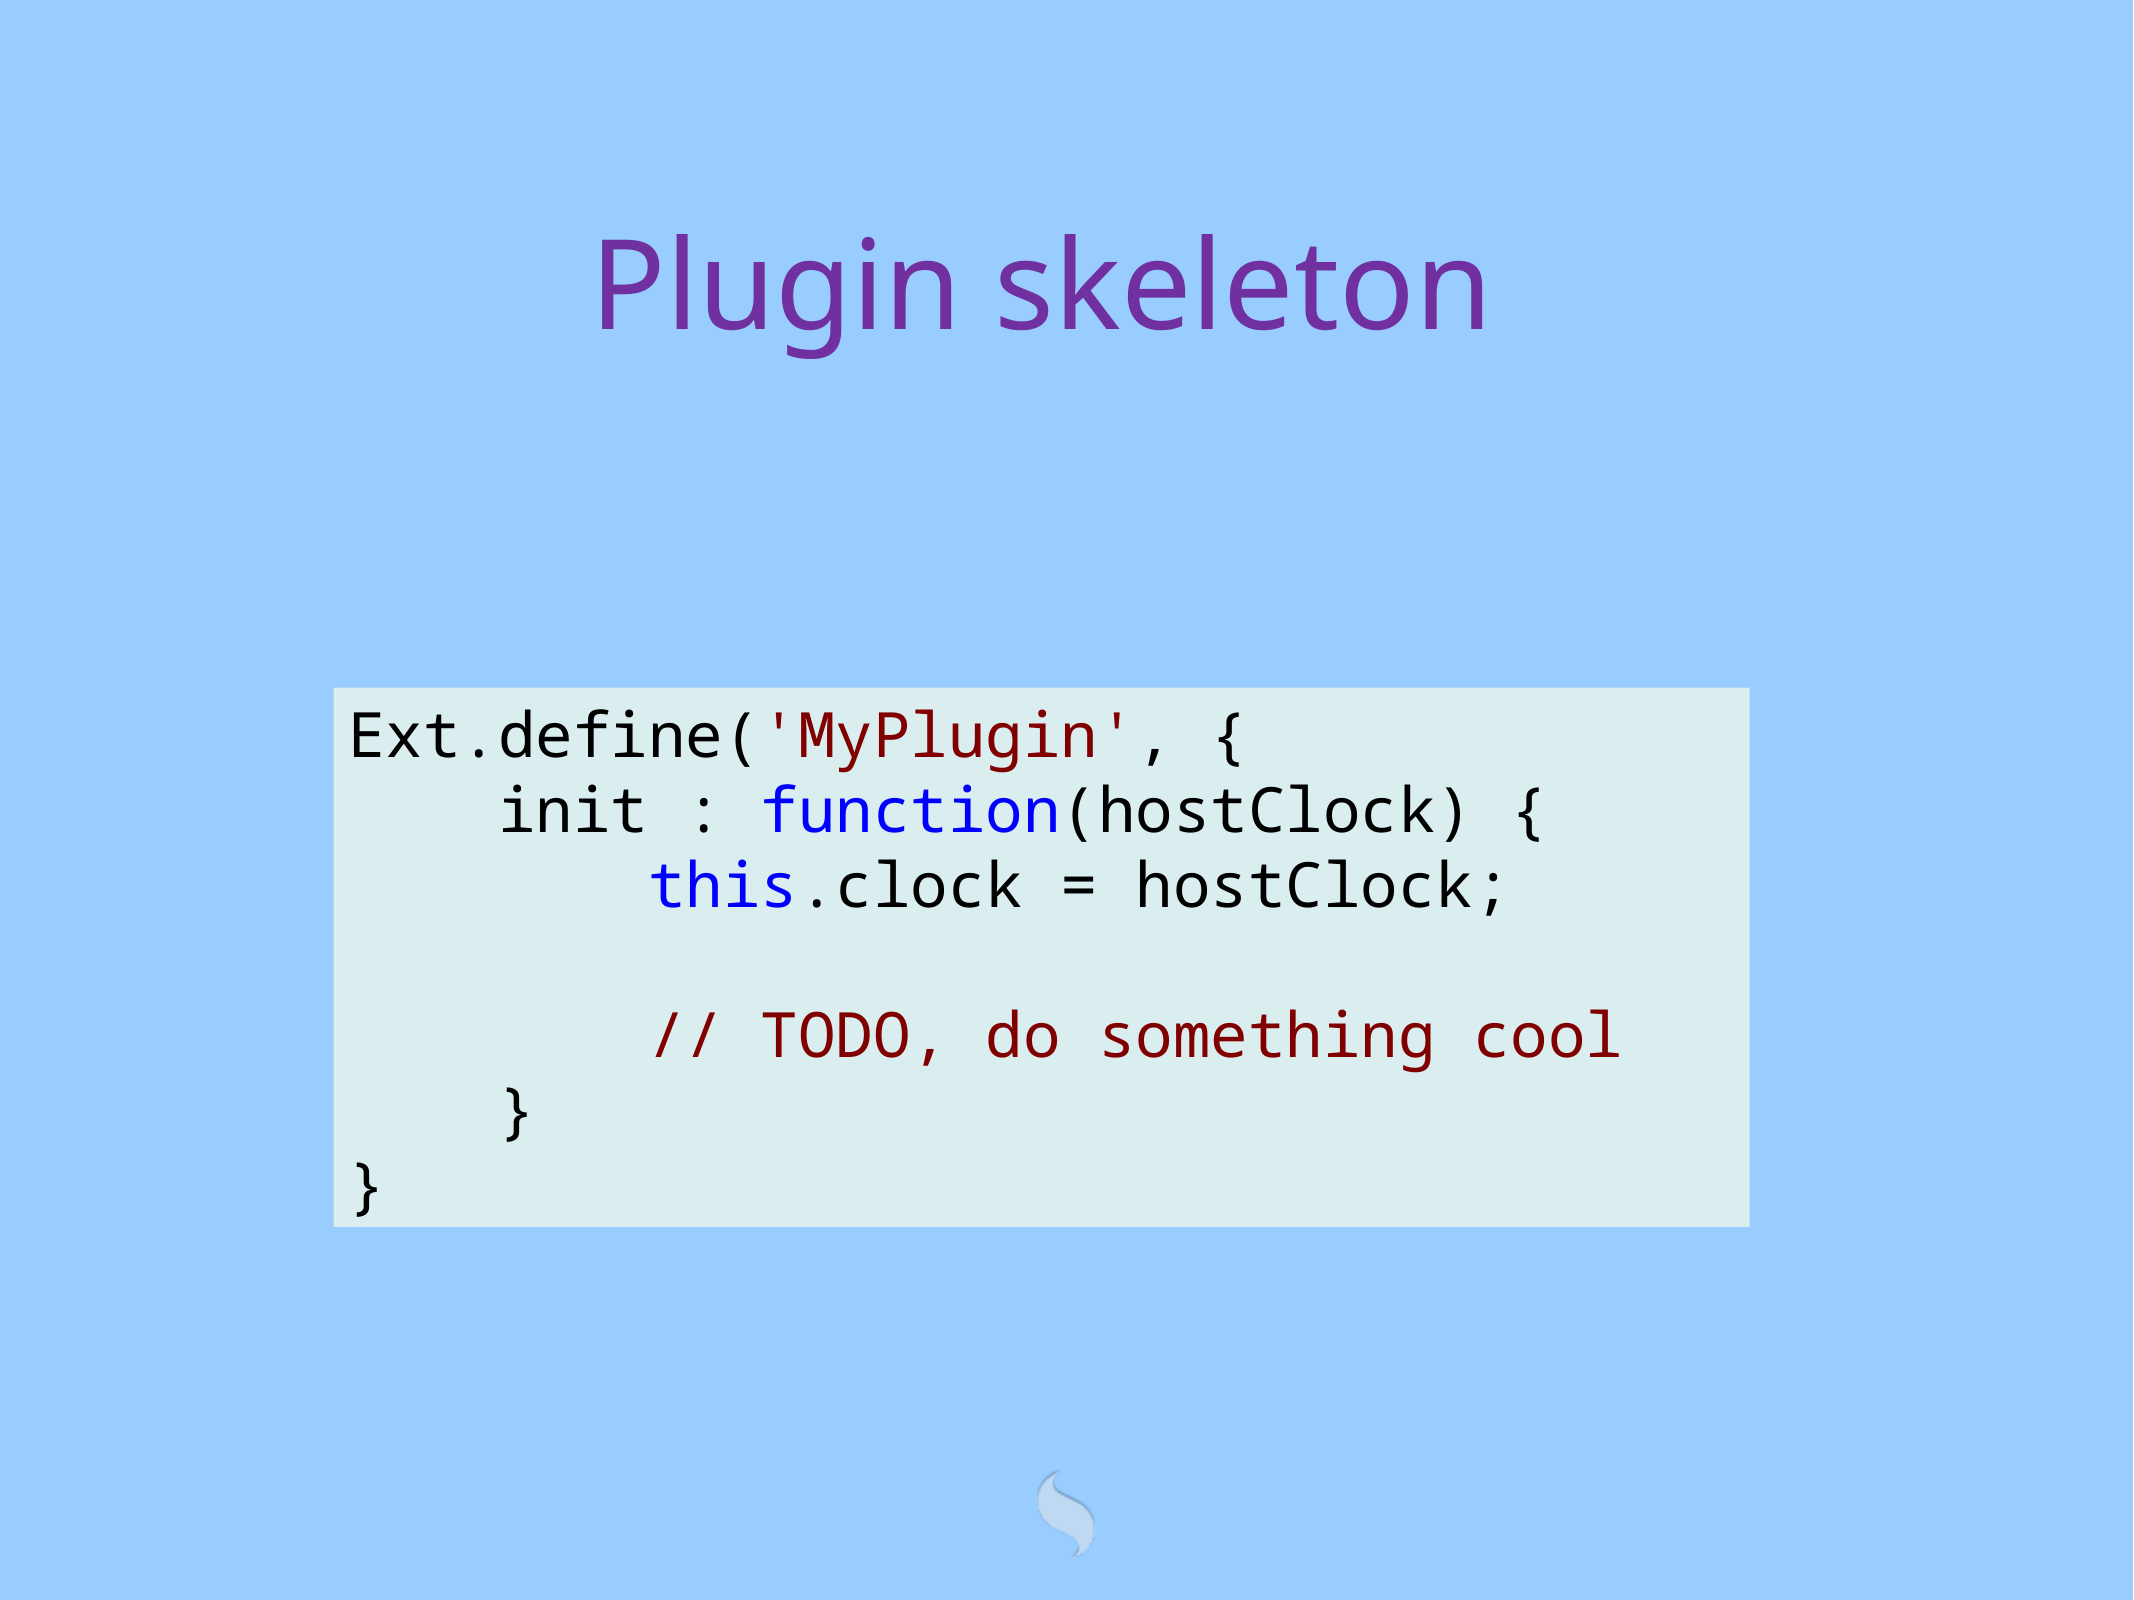

Plugin skeleton
Ext.define('MyPlugin', {
 init : function(hostClock) {
 this.clock = hostClock;
 // TODO, do something cool
 }
}